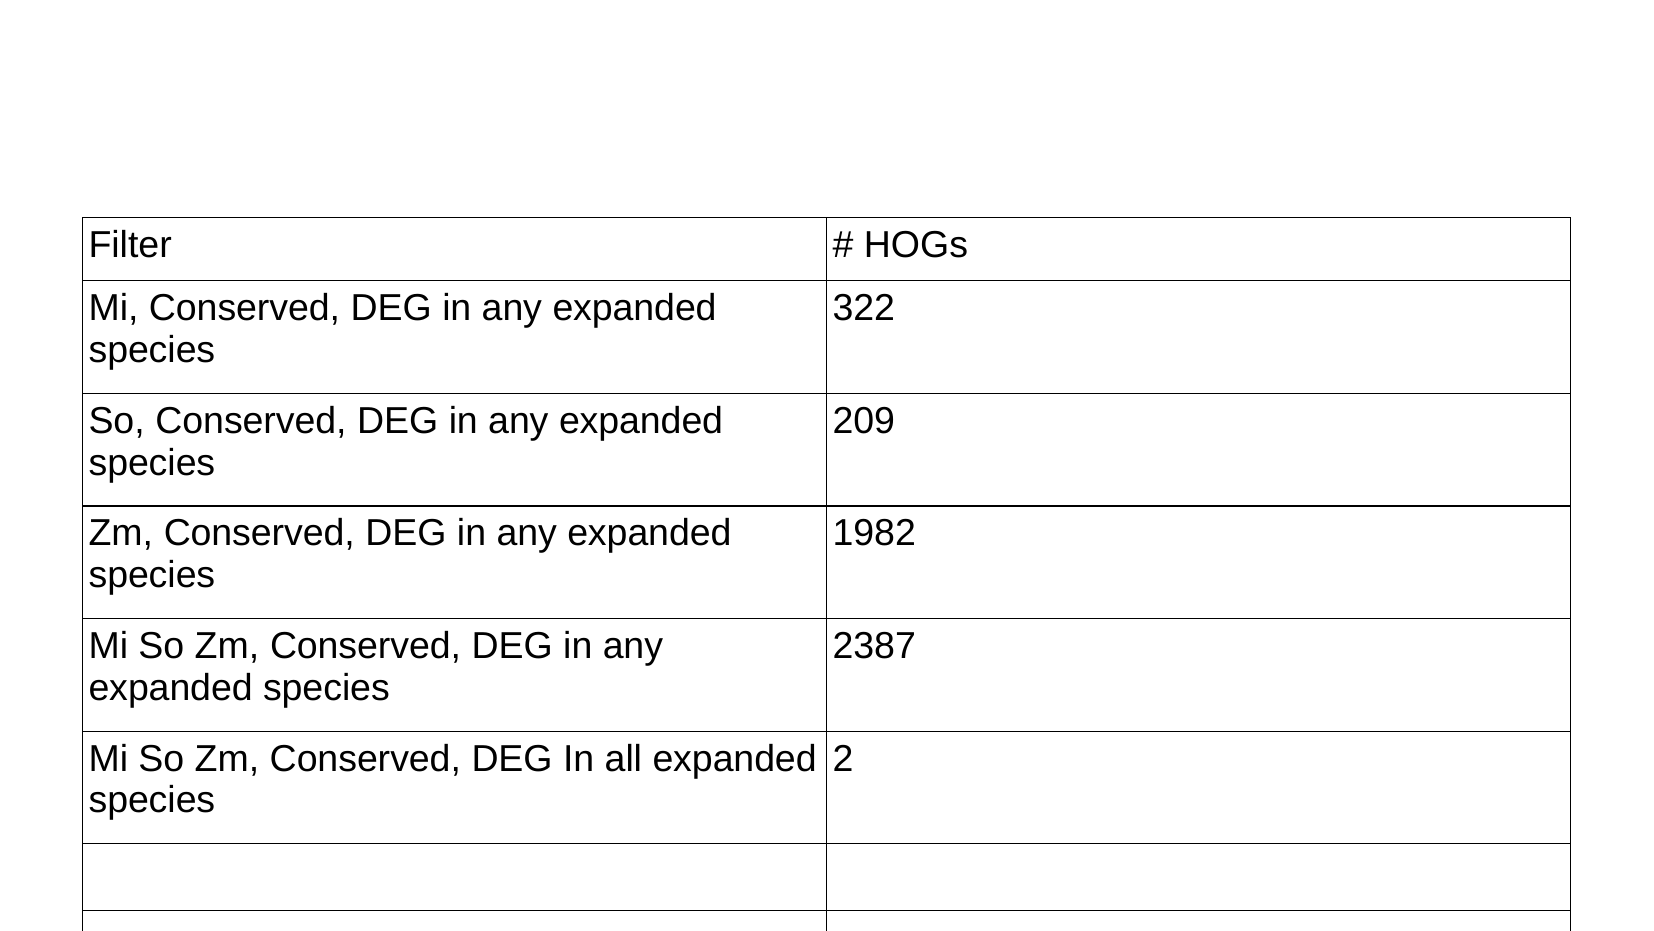

#
| Filter | # HOGs |
| --- | --- |
| Mi, Conserved, DEG in any expanded species | 322 |
| So, Conserved, DEG in any expanded species | 209 |
| Zm, Conserved, DEG in any expanded species | 1982 |
| Mi So Zm, Conserved, DEG in any expanded species | 2387 |
| Mi So Zm, Conserved, DEG In all expanded species | 2 |
| | |
| | |
| | |
| | |